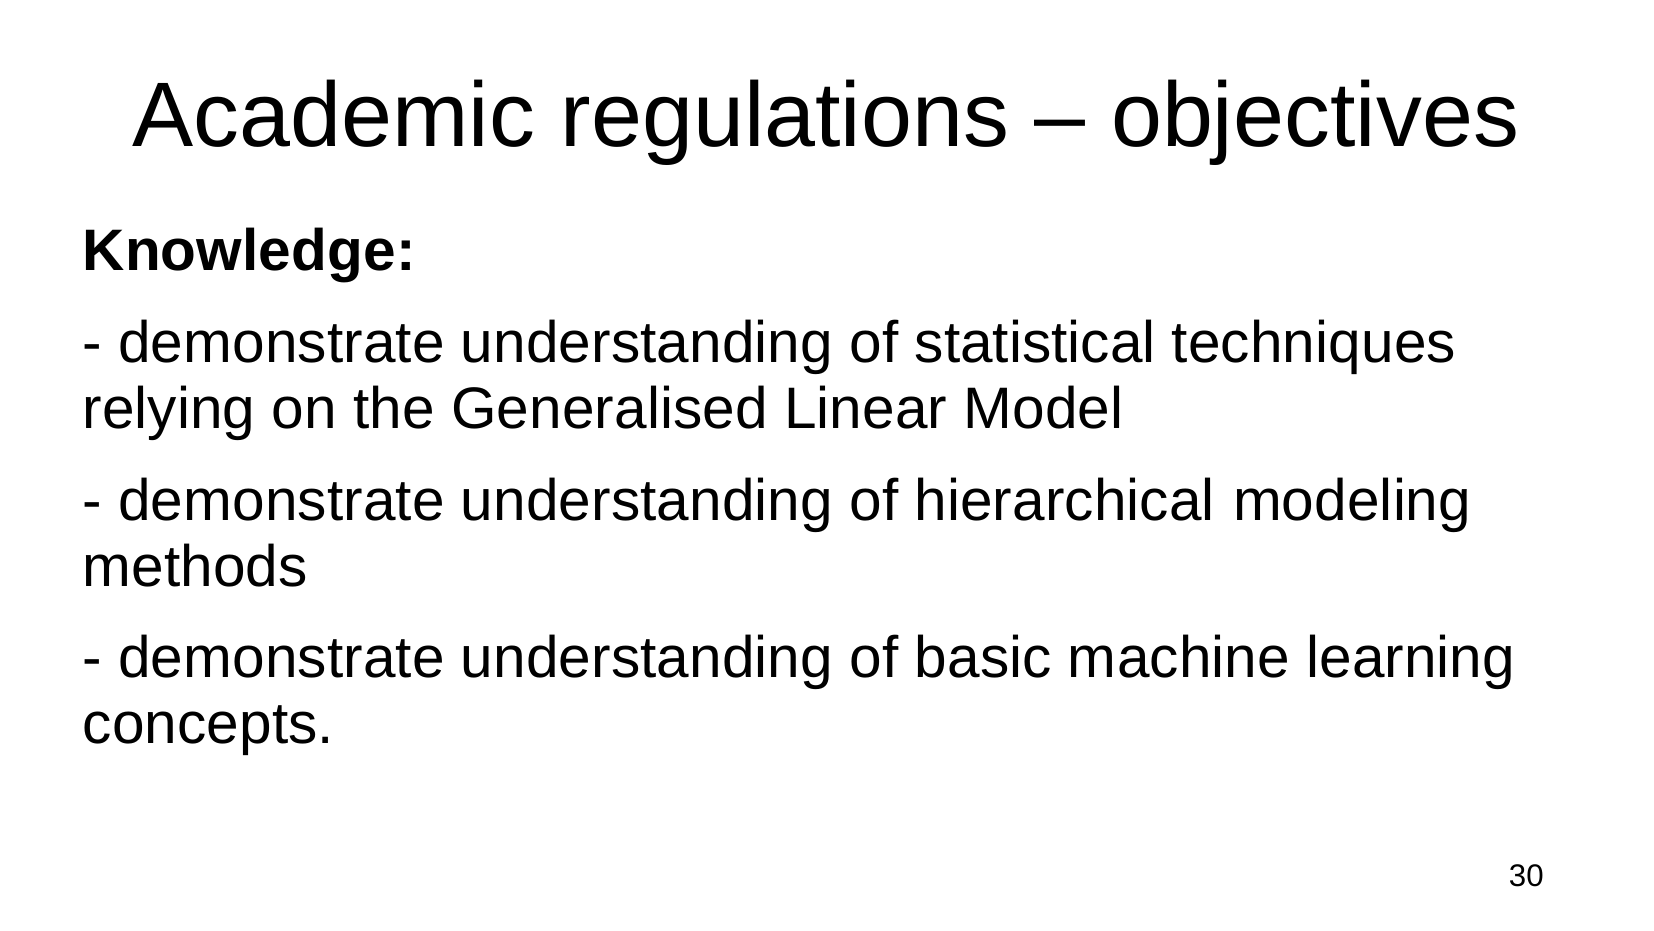

# Academic regulations – objectives
Knowledge:
- demonstrate understanding of statistical techniques relying on the Generalised Linear Model
- demonstrate understanding of hierarchical modeling methods
- demonstrate understanding of basic machine learning concepts.